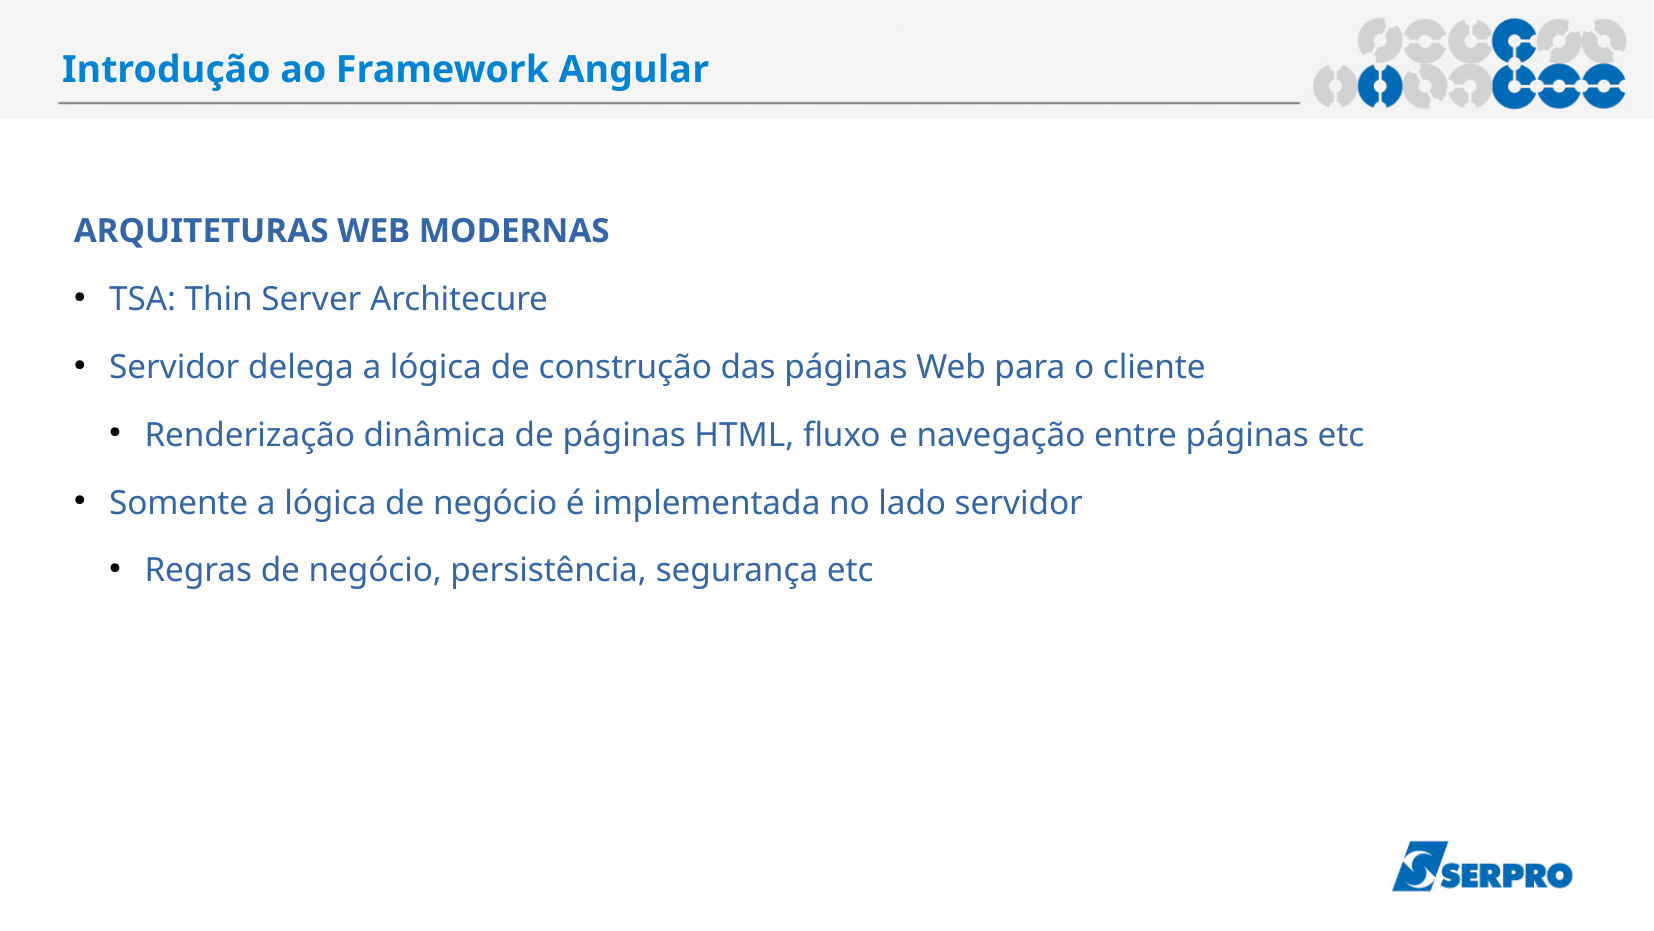

Introdução ao Framework Angular
ARQUITETURAS WEB MODERNAS
TSA: Thin Server Architecure
Servidor delega a lógica de construção das páginas Web para o cliente
Renderização dinâmica de páginas HTML, fluxo e navegação entre páginas etc
Somente a lógica de negócio é implementada no lado servidor
Regras de negócio, persistência, segurança etc